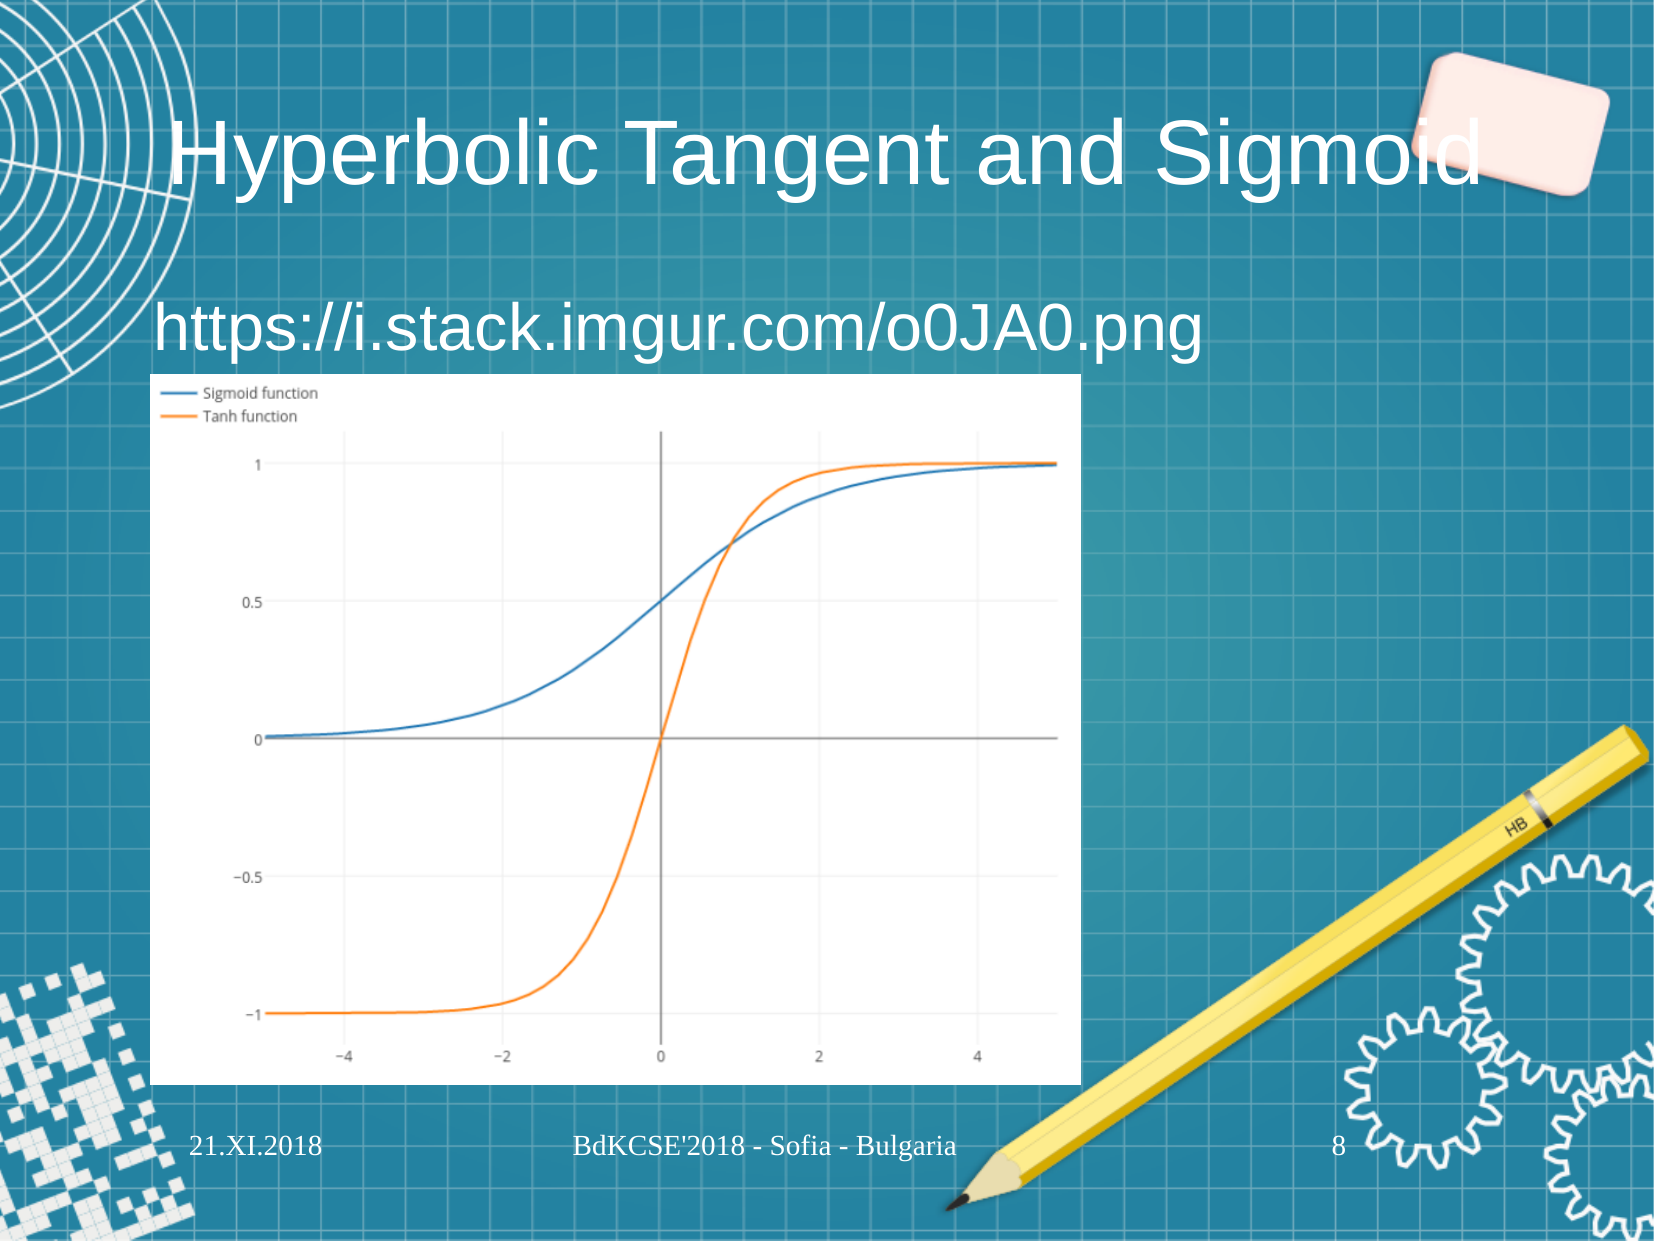

# Hyperbolic Tangent and Sigmoid
https://i.stack.imgur.com/o0JA0.png
21.XI.2018
BdKCSE'2018 - Sofia - Bulgaria
8